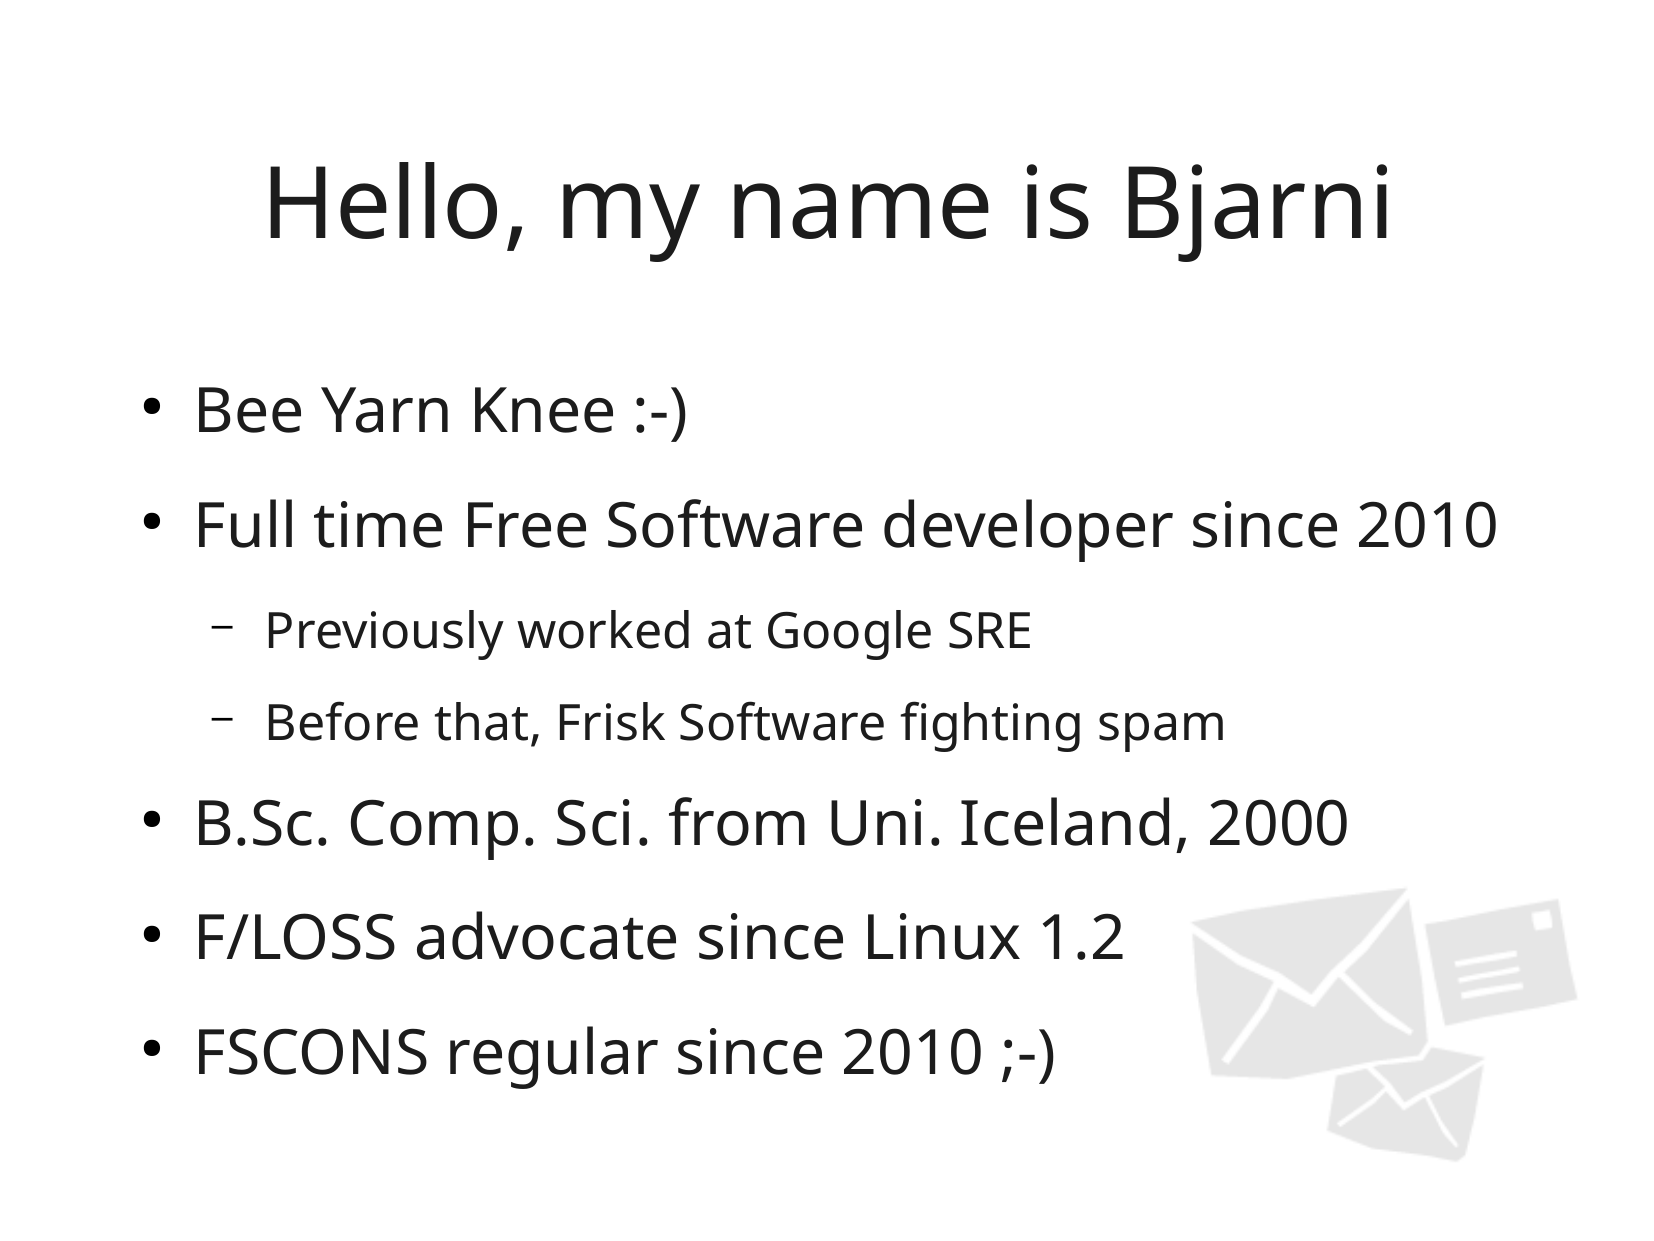

# Hello, my name is Bjarni
Bee Yarn Knee :-)
Full time Free Software developer since 2010
Previously worked at Google SRE
Before that, Frisk Software fighting spam
B.Sc. Comp. Sci. from Uni. Iceland, 2000
F/LOSS advocate since Linux 1.2
FSCONS regular since 2010 ;-)